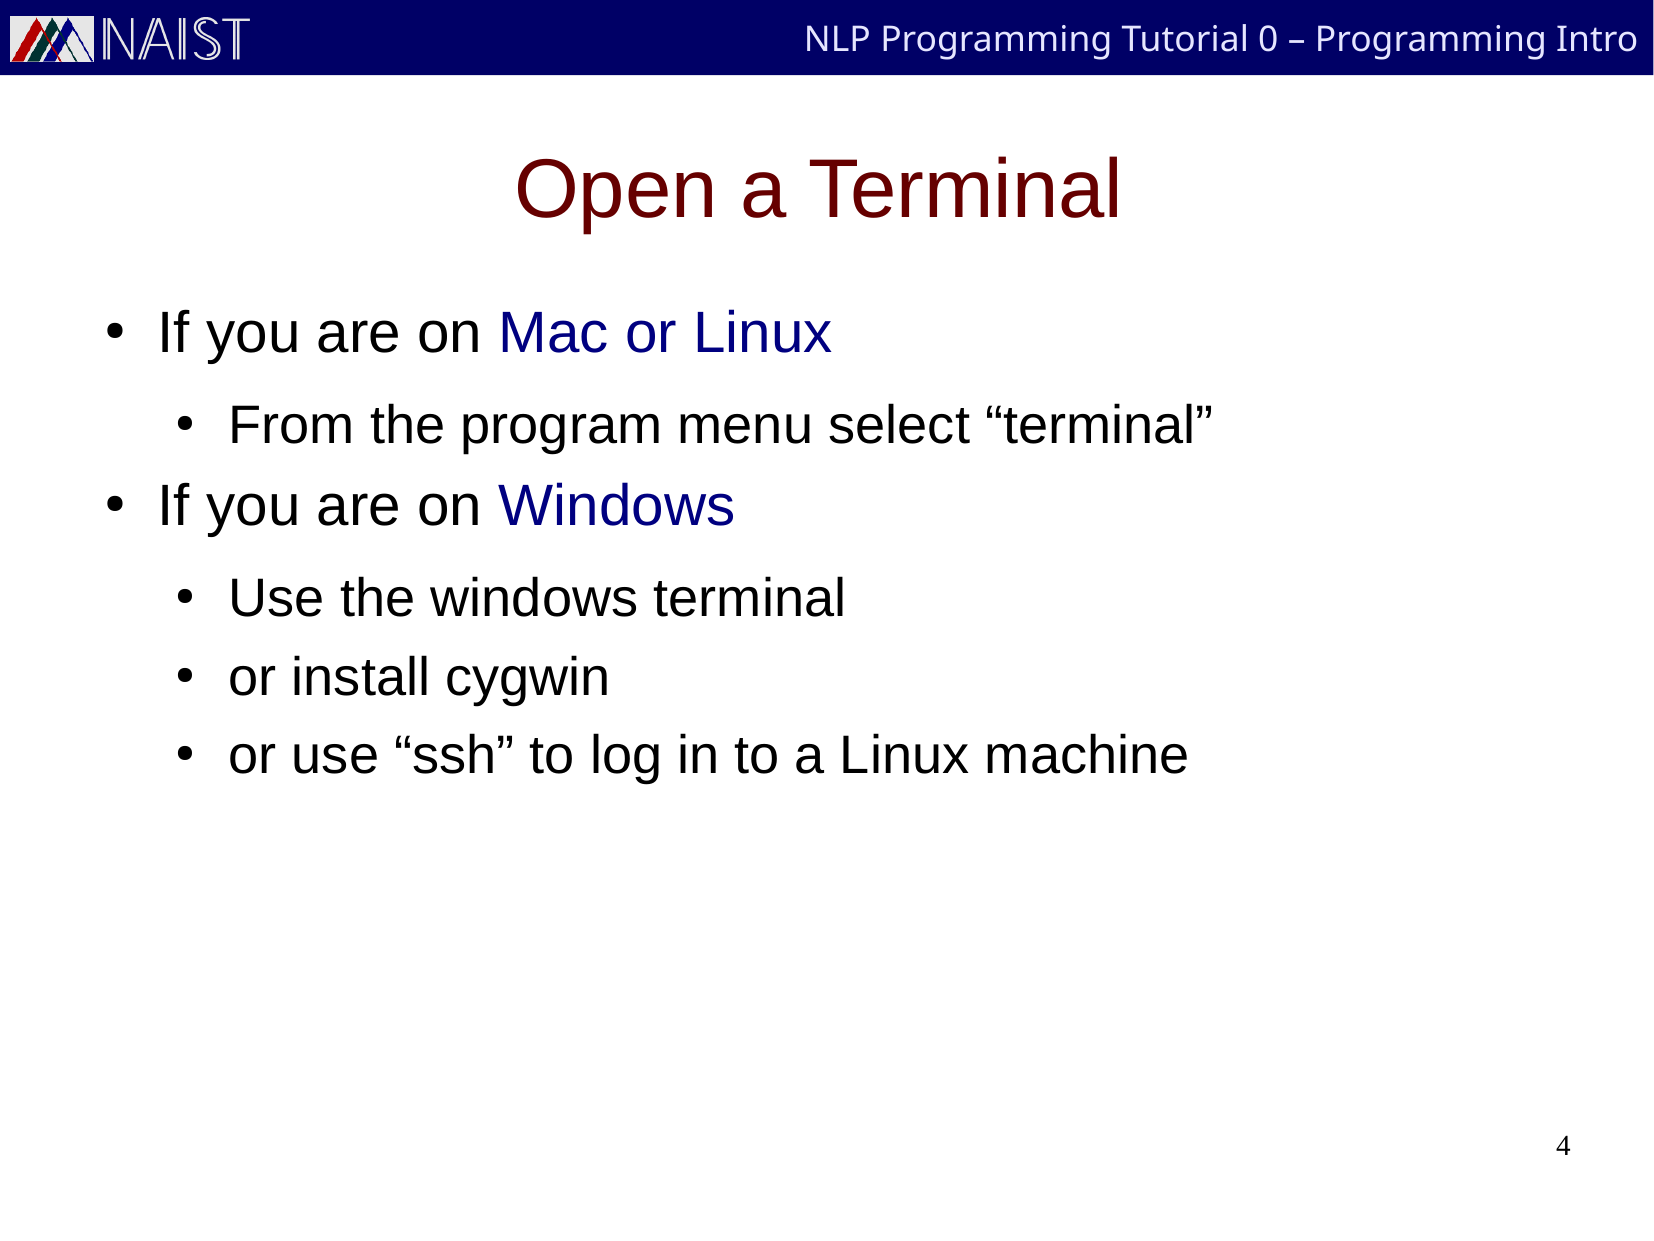

# Open a Terminal
If you are on Mac or Linux
From the program menu select “terminal”
If you are on Windows
Use the windows terminal
or install cygwin
or use “ssh” to log in to a Linux machine
4